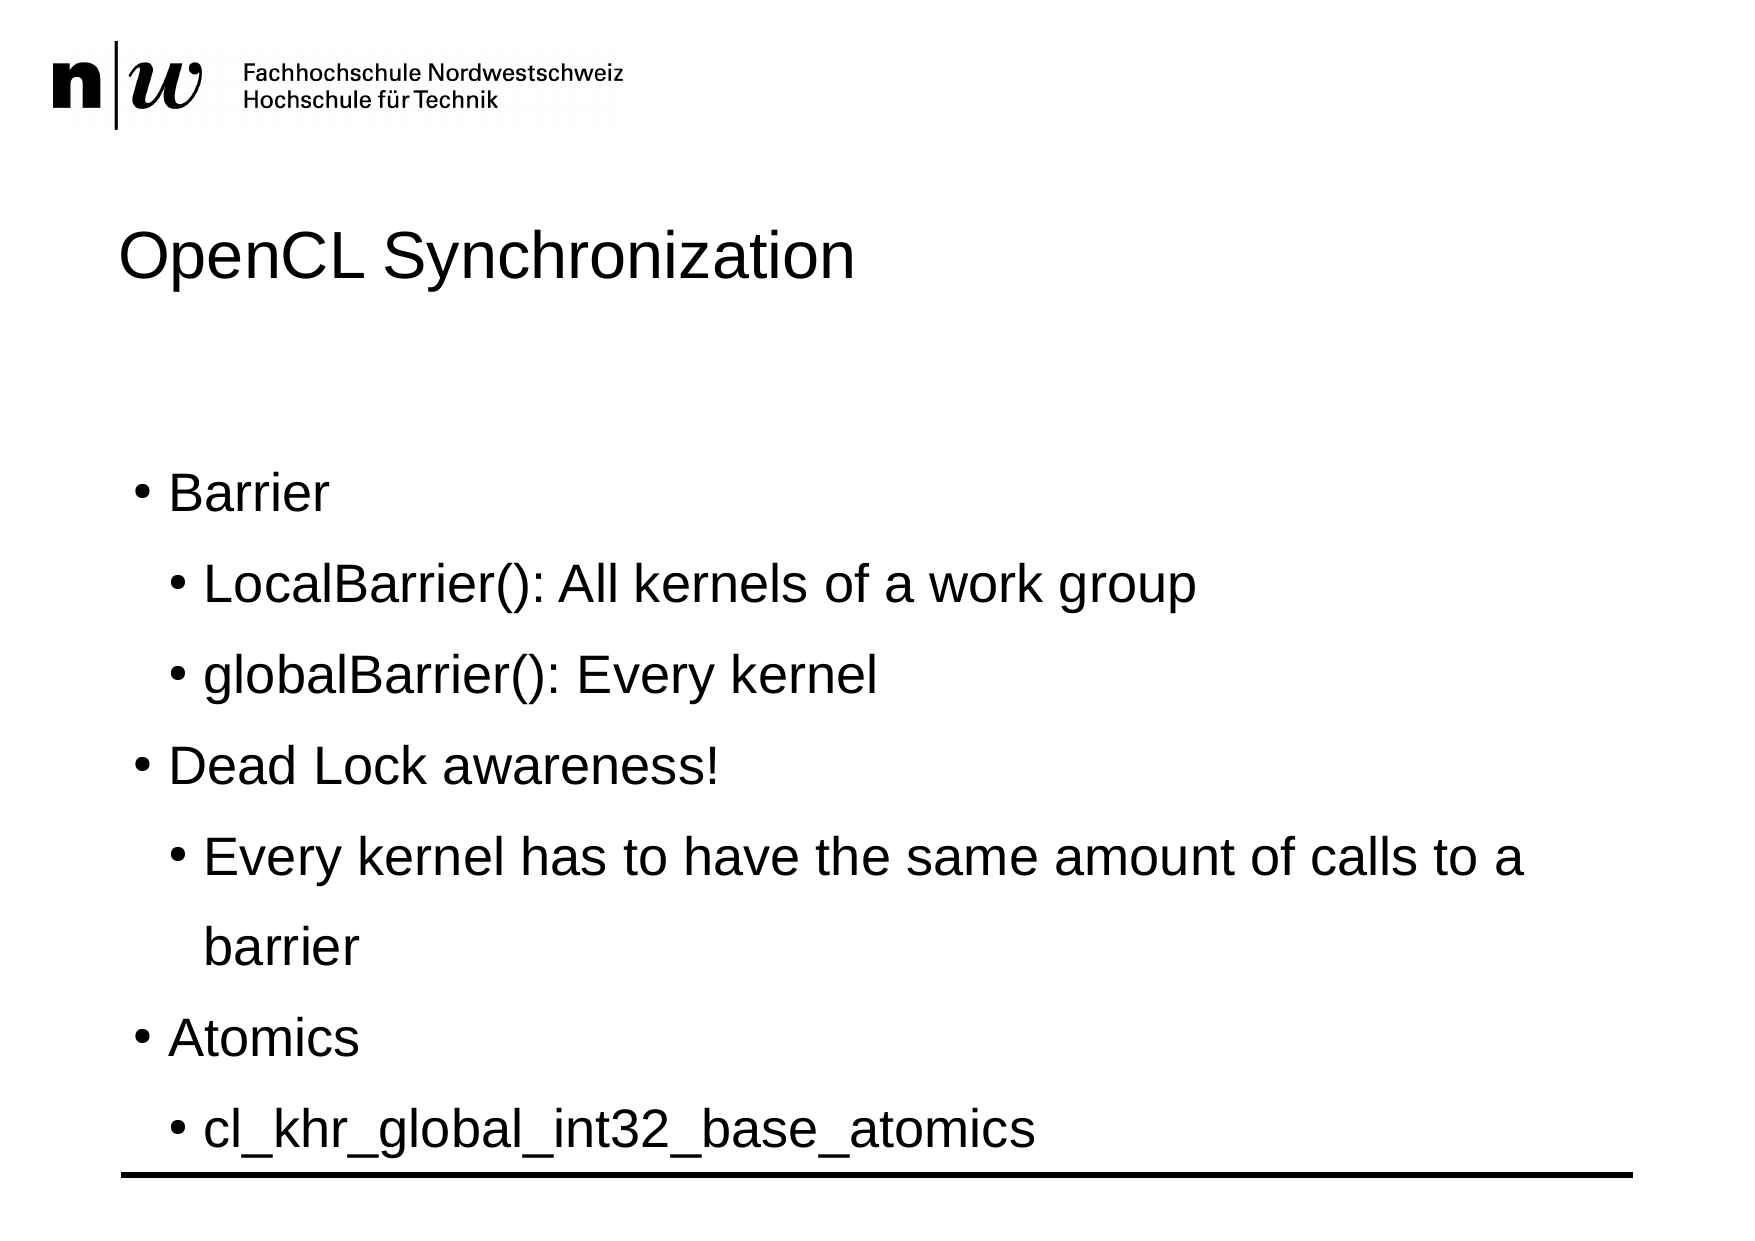

OpenCL Synchronization
Barrier
LocalBarrier(): All kernels of a work group
globalBarrier(): Every kernel
Dead Lock awareness!
Every kernel has to have the same amount of calls to a barrier
Atomics
cl_khr_global_int32_base_atomics